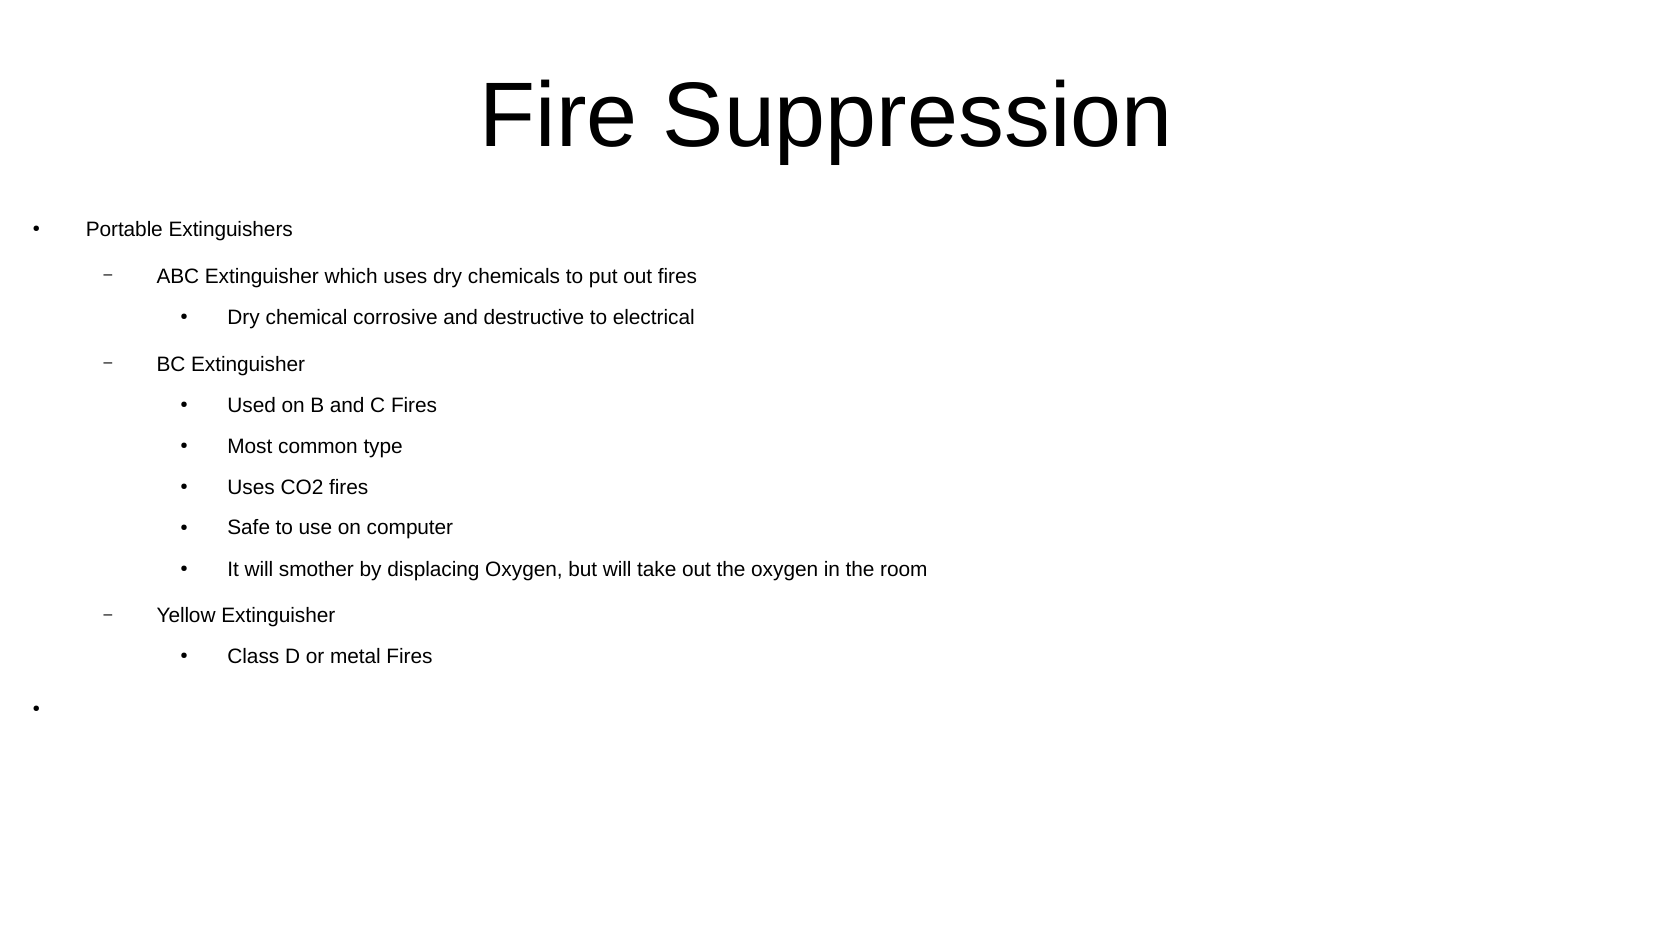

# Fire Suppression
Portable Extinguishers
ABC Extinguisher which uses dry chemicals to put out fires
Dry chemical corrosive and destructive to electrical
BC Extinguisher
Used on B and C Fires
Most common type
Uses CO2 fires
Safe to use on computer
It will smother by displacing Oxygen, but will take out the oxygen in the room
Yellow Extinguisher
Class D or metal Fires